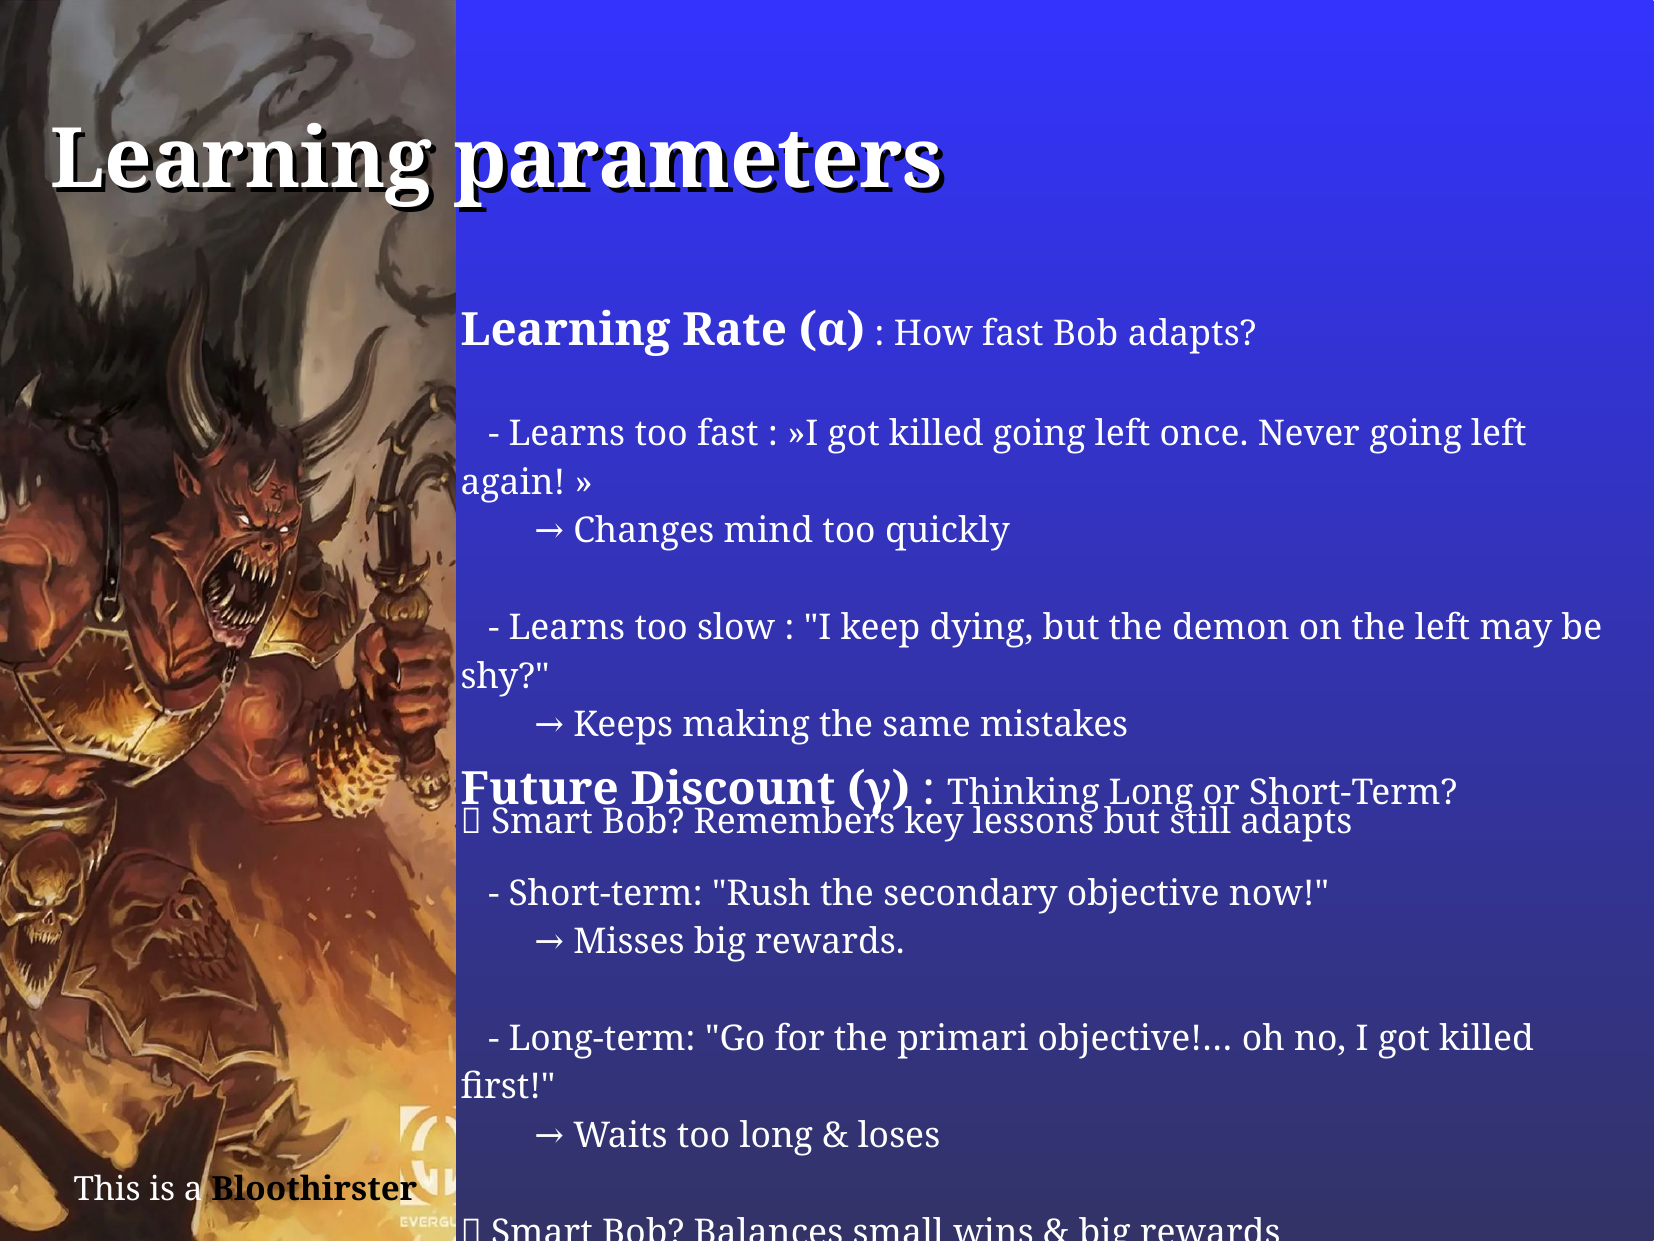

Learning parameters
Learning Rate (α) : How fast Bob adapts?
 - Learns too fast : »I got killed going left once. Never going left again! »
	→ Changes mind too quickly
 - Learns too slow : "I keep dying, but the demon on the left may be shy?"
	→ Keeps making the same mistakes
✅ Smart Bob? Remembers key lessons but still adapts
Future Discount (γ) : Thinking Long or Short-Term?
 - Short-term: "Rush the secondary objective now!"
	→ Misses big rewards.
 - Long-term: "Go for the primari objective!… oh no, I got killed first!"
	→ Waits too long & loses
✅ Smart Bob? Balances small wins & big rewards
This is a Bloothirster